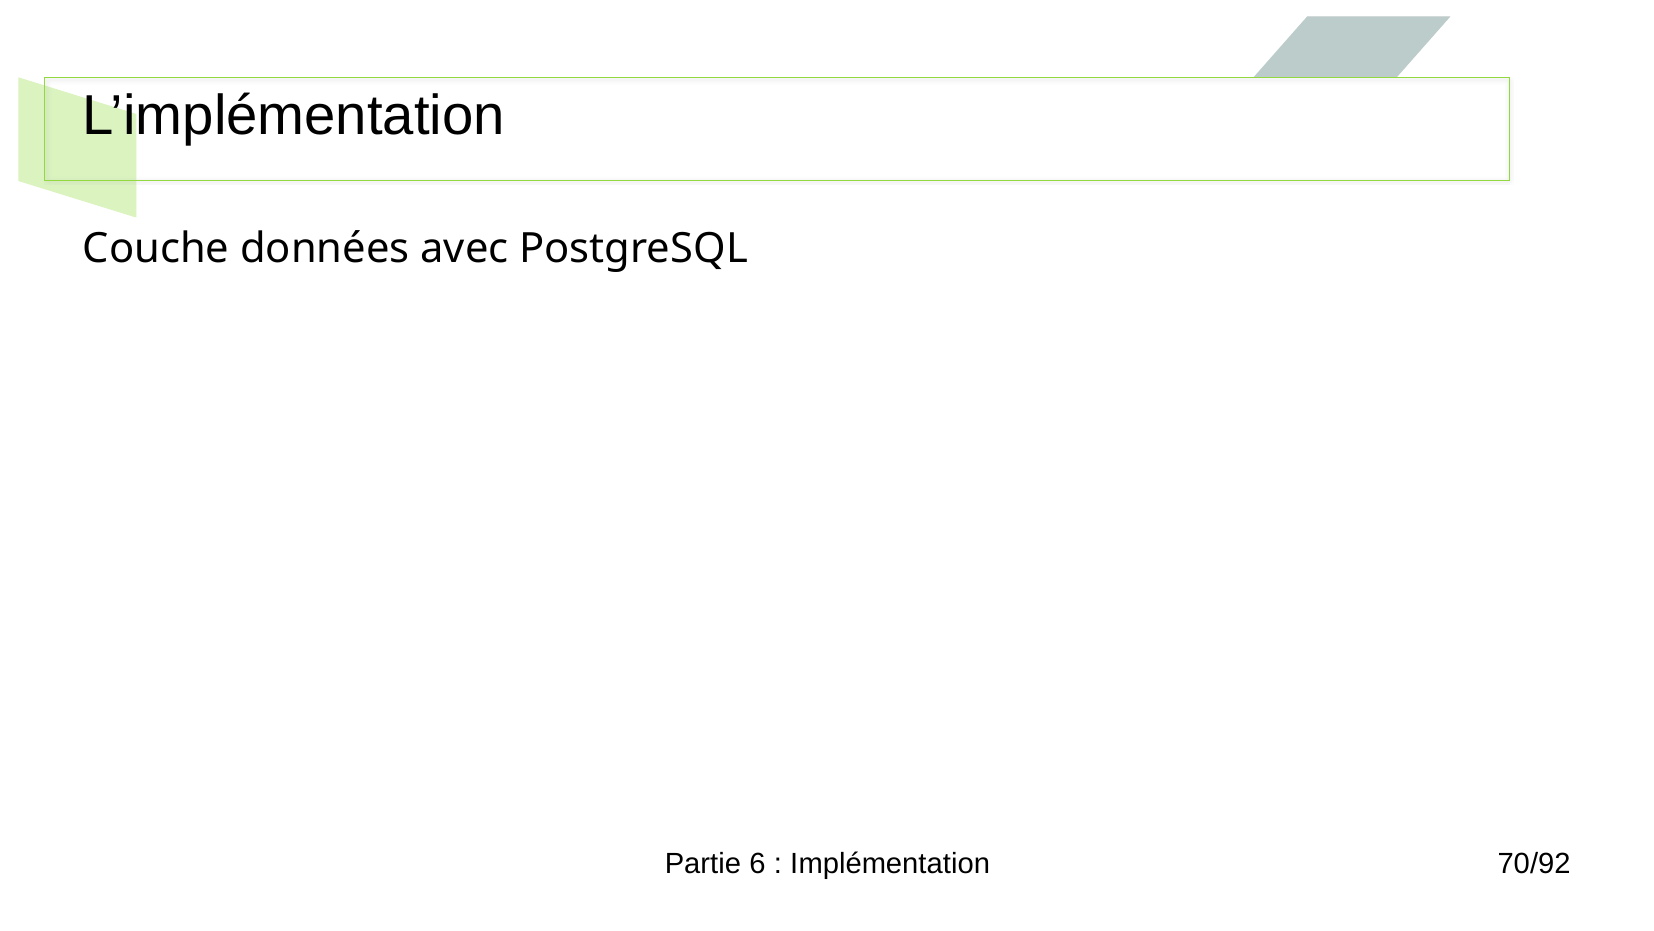

# L’implémentation
Couche données avec PostgreSQL
Partie 6 : Implémentation
70